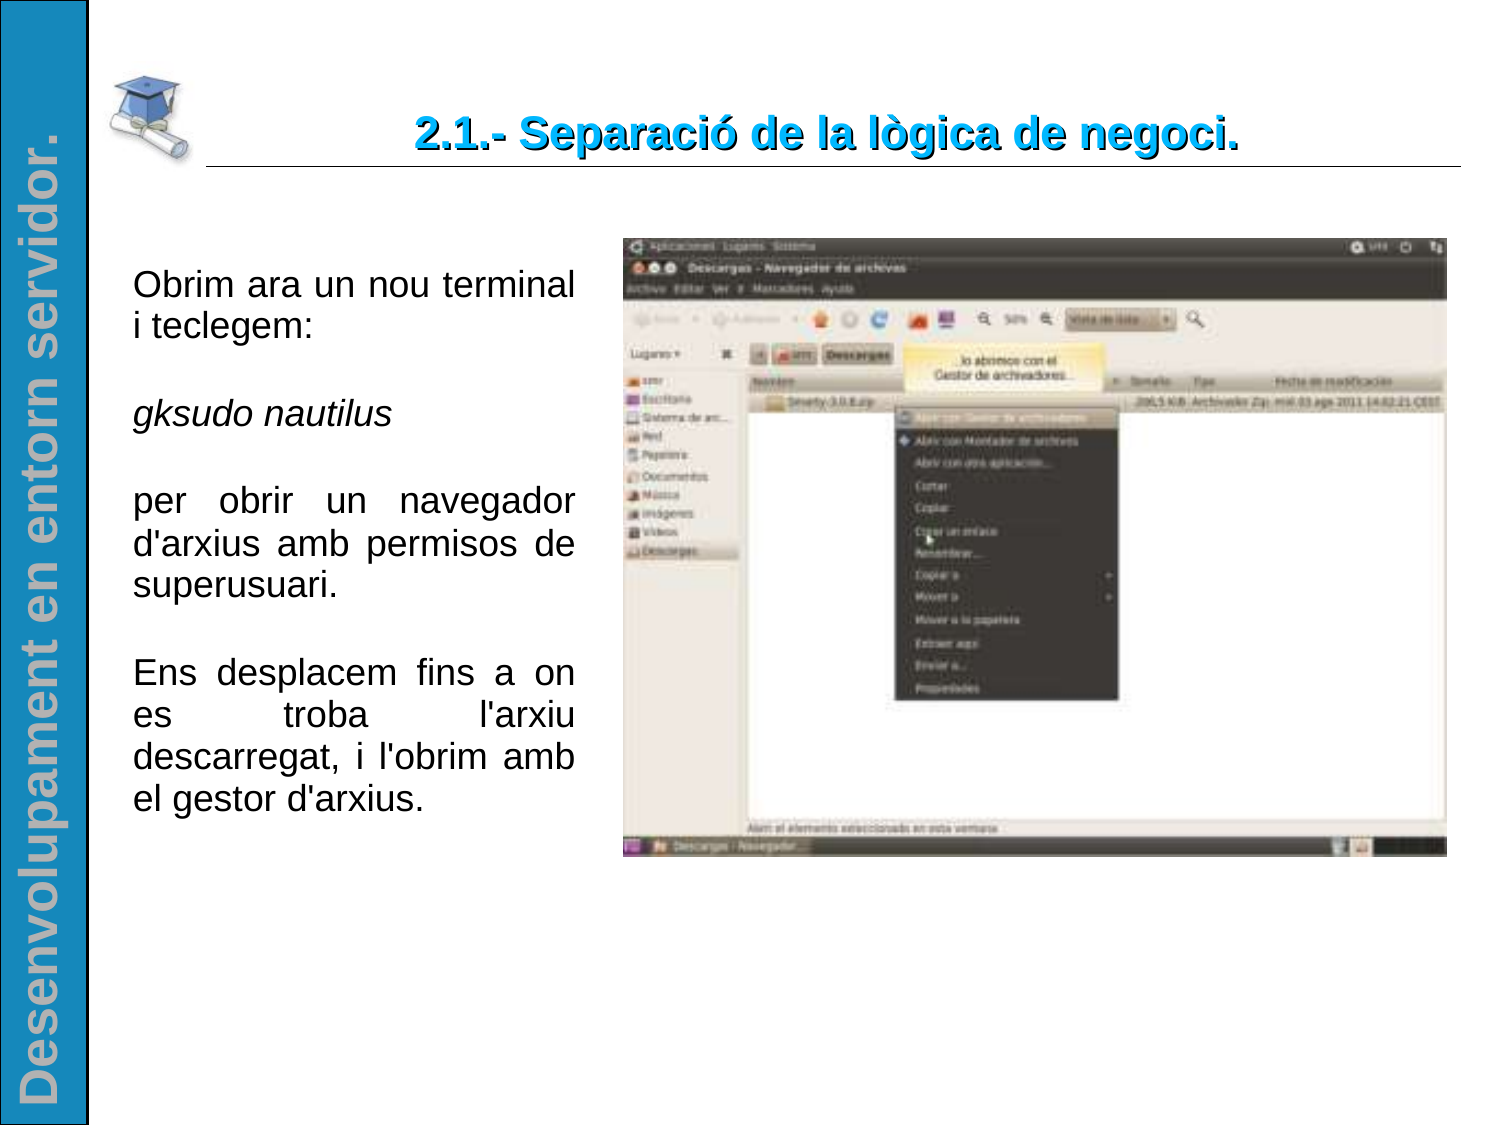

# 2.1.- Separació de la lògica de negoci.
Obrim ara un nou terminal i teclegem:
gksudo nautilus
per obrir un navegador d'arxius amb permisos de superusuari.
Ens desplacem fins a on es troba l'arxiu descarregat, i l'obrim amb el gestor d'arxius.